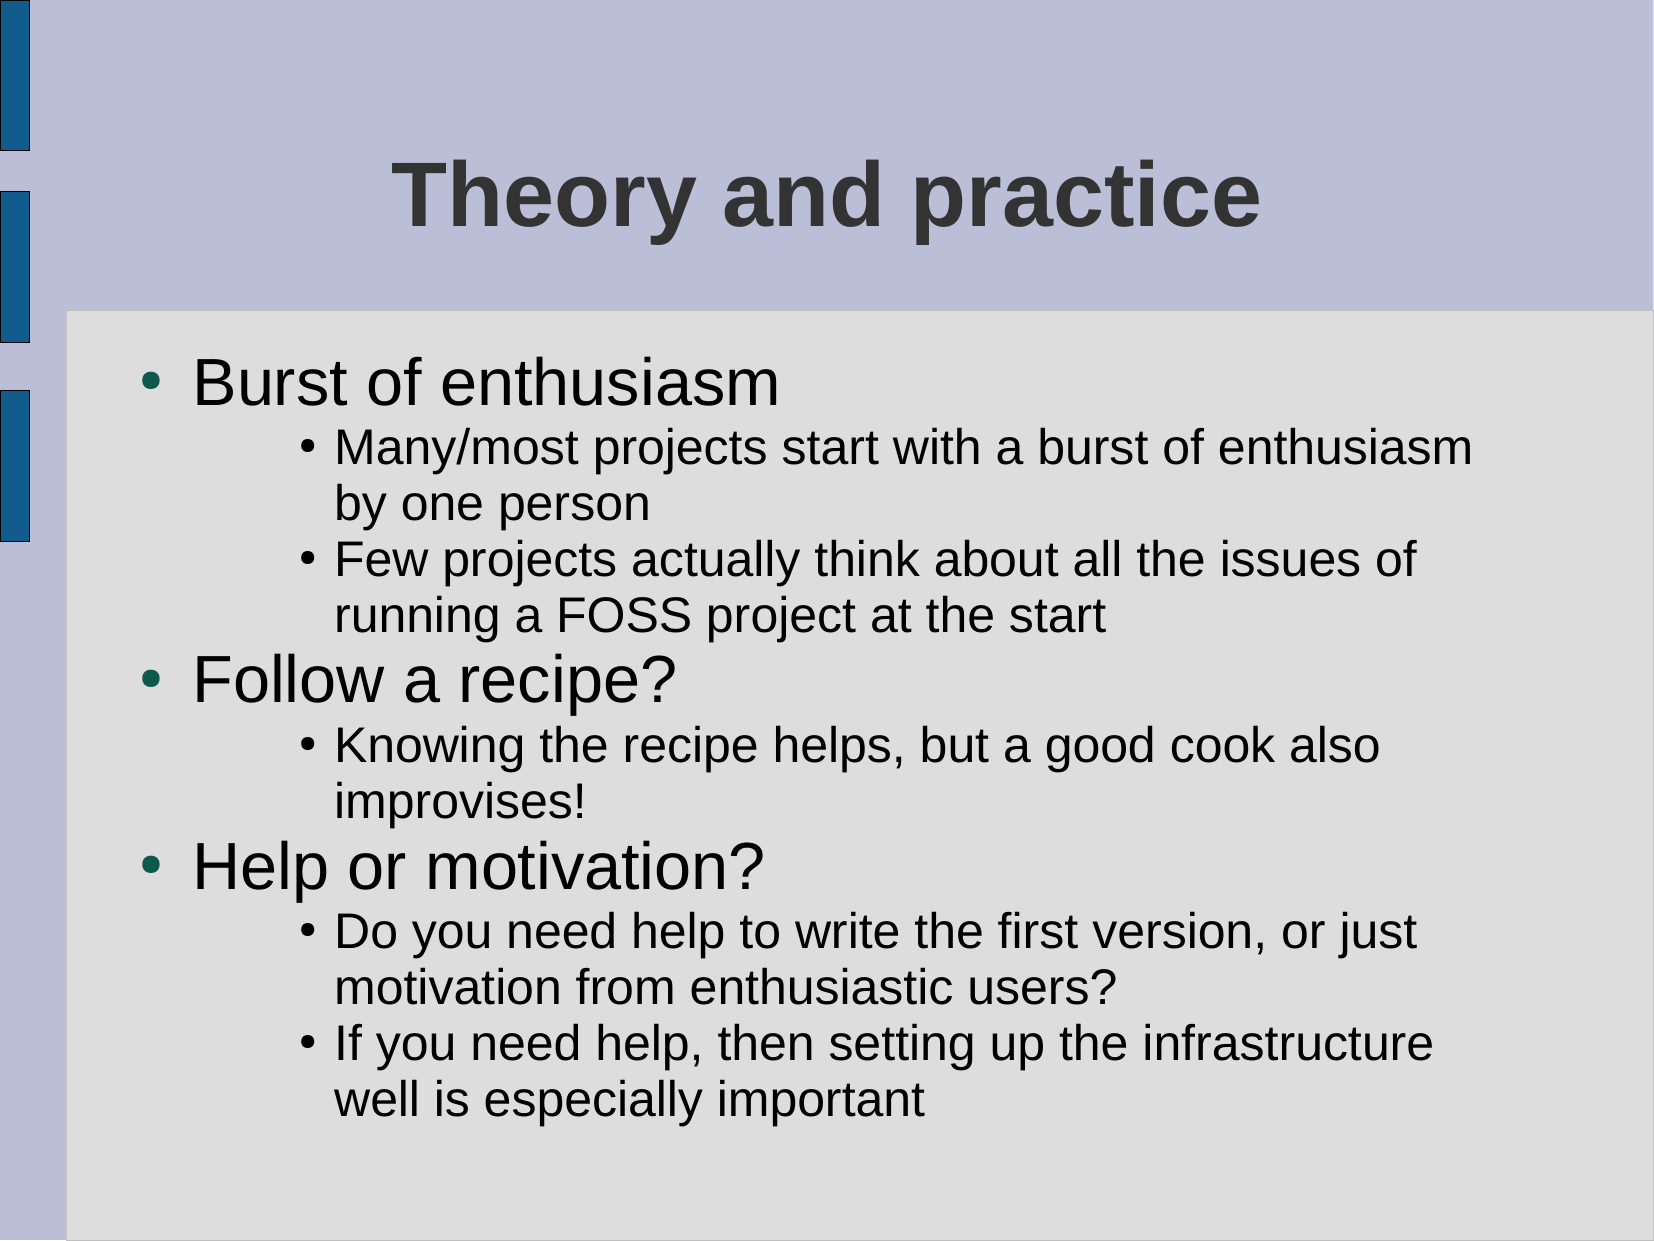

# Theory and practice
Burst of enthusiasm
Many/most projects start with a burst of enthusiasm by one person
Few projects actually think about all the issues of running a FOSS project at the start
Follow a recipe?
Knowing the recipe helps, but a good cook also improvises!
Help or motivation?
Do you need help to write the first version, or just motivation from enthusiastic users?
If you need help, then setting up the infrastructure well is especially important